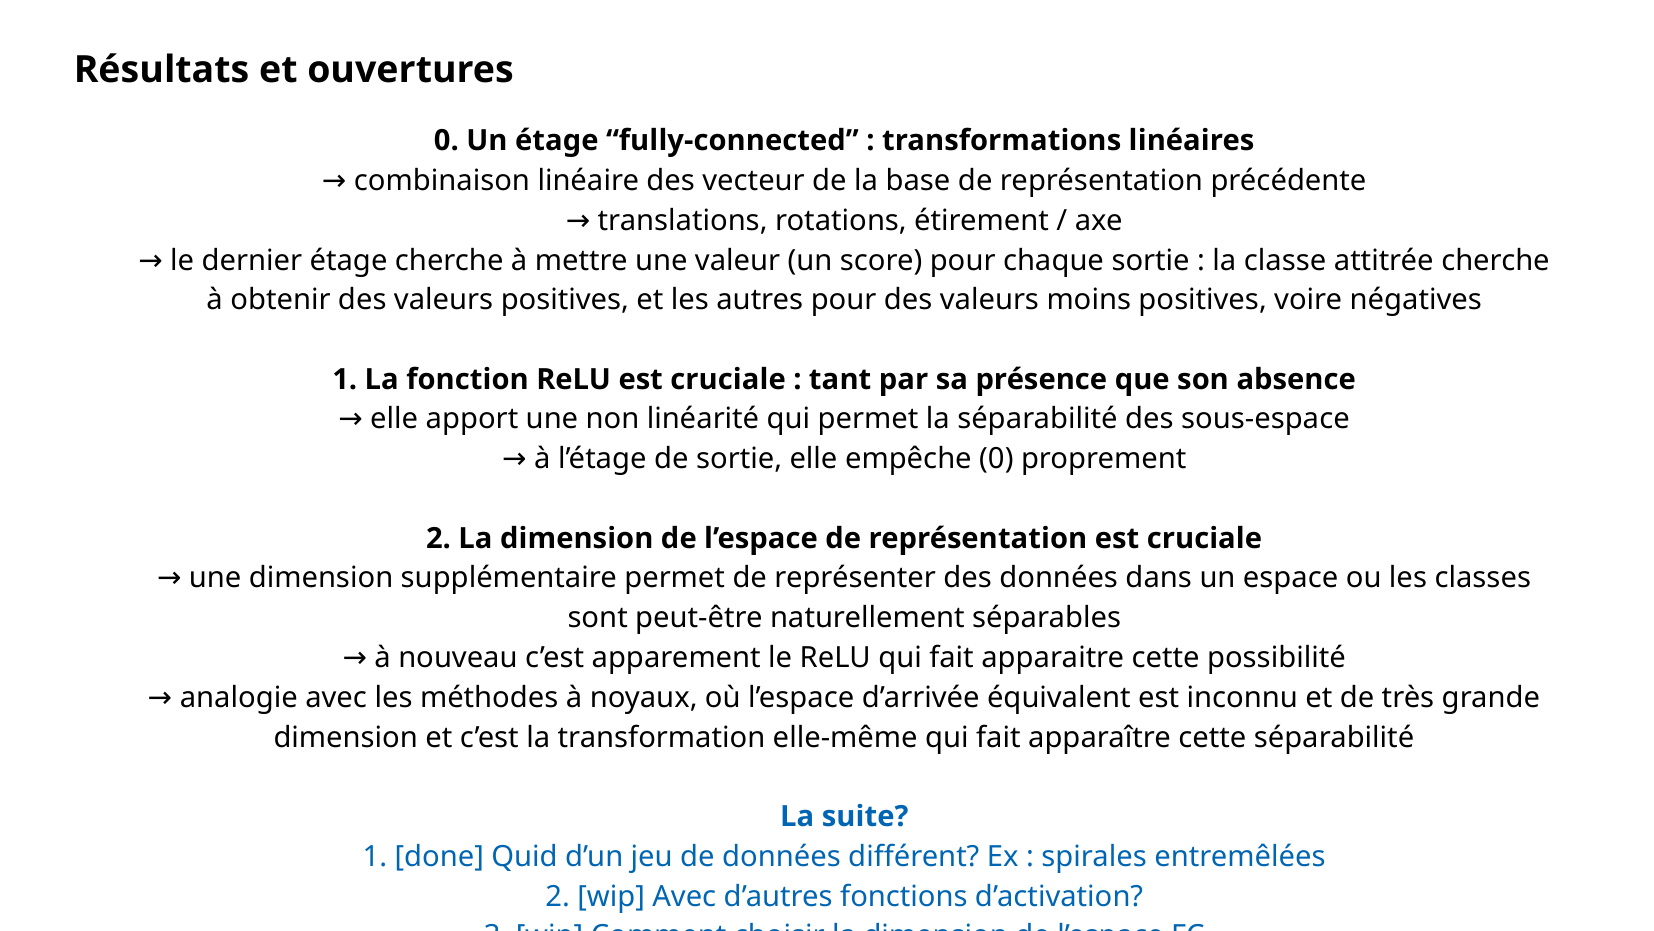

Résultats et ouvertures
0. Un étage “fully-connected” : transformations linéaires
→ combinaison linéaire des vecteur de la base de représentation précédente
→ translations, rotations, étirement / axe
→ le dernier étage cherche à mettre une valeur (un score) pour chaque sortie : la classe attitrée cherche à obtenir des valeurs positives, et les autres pour des valeurs moins positives, voire négatives
1. La fonction ReLU est cruciale : tant par sa présence que son absence
→ elle apport une non linéarité qui permet la séparabilité des sous-espace
→ à l’étage de sortie, elle empêche (0) proprement
2. La dimension de l’espace de représentation est cruciale
→ une dimension supplémentaire permet de représenter des données dans un espace ou les classes sont peut-être naturellement séparables
→ à nouveau c’est apparement le ReLU qui fait apparaitre cette possibilité
→ analogie avec les méthodes à noyaux, où l’espace d’arrivée équivalent est inconnu et de très grande dimension et c’est la transformation elle-même qui fait apparaître cette séparabilité
La suite?
1. [done] Quid d’un jeu de données différent? Ex : spirales entremêlées
2. [wip] Avec d’autres fonctions d’activation?
3. [wip] Comment choisir la dimension de l’espace FC
4. [wip] Combien de couches FC nécessaires? (ici 1 ok, mais pour d’autres problèmes?)
5. [done] utiliser des leaky-relu pour étudier le cas des ReLU morte
6. [done] réduire le nombre de points (20 pts vs 17 params) pour mettre en diffculté l’apprentissage